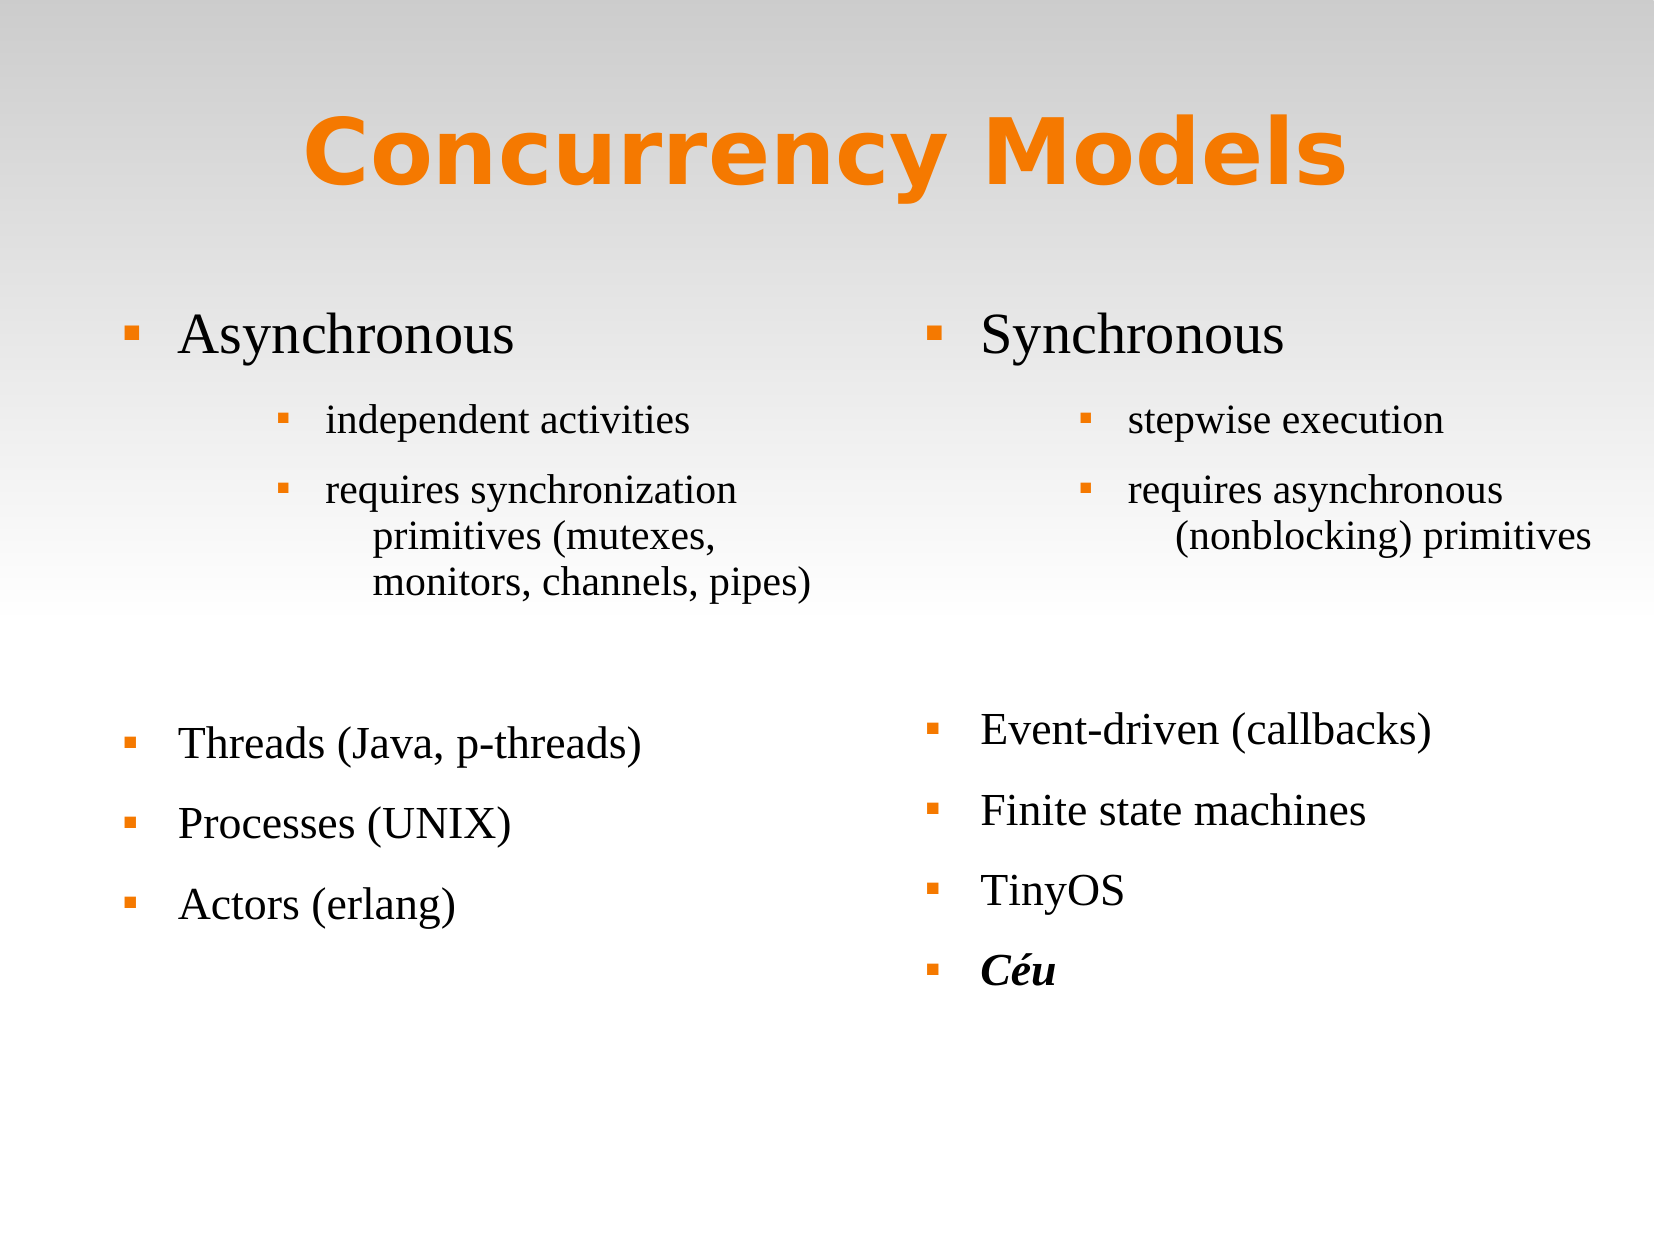

# Concurrency Models
Asynchronous
independent activities
requires synchronization primitives (mutexes, monitors, channels, pipes)
Threads (Java, p-threads)
Processes (UNIX)
Actors (erlang)
Synchronous
stepwise execution
requires asynchronous (nonblocking) primitives
Event-driven (callbacks)
Finite state machines
TinyOS
Céu